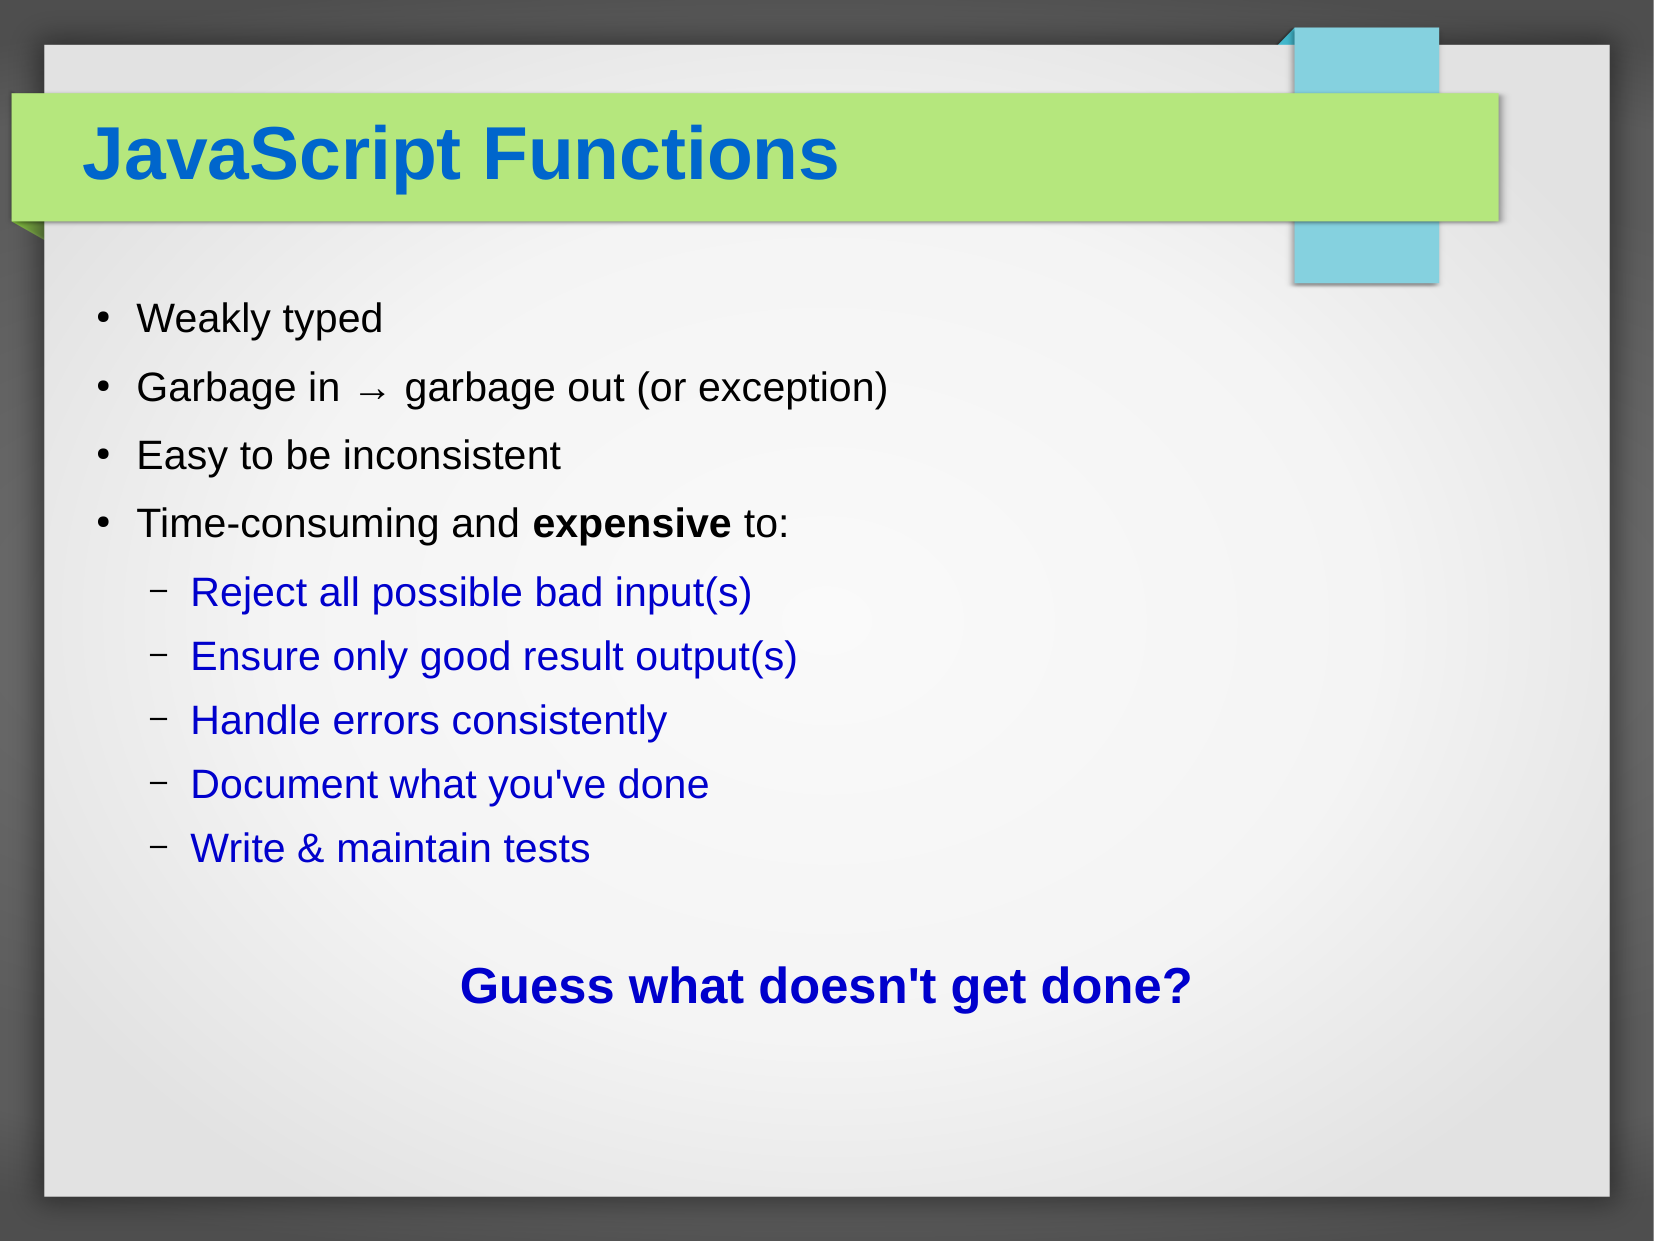

# JavaScript Functions
Weakly typed
Garbage in → garbage out (or exception)
Easy to be inconsistent
Time-consuming and expensive to:
Reject all possible bad input(s)
Ensure only good result output(s)
Handle errors consistently
Document what you've done
Write & maintain tests
Guess what doesn't get done?